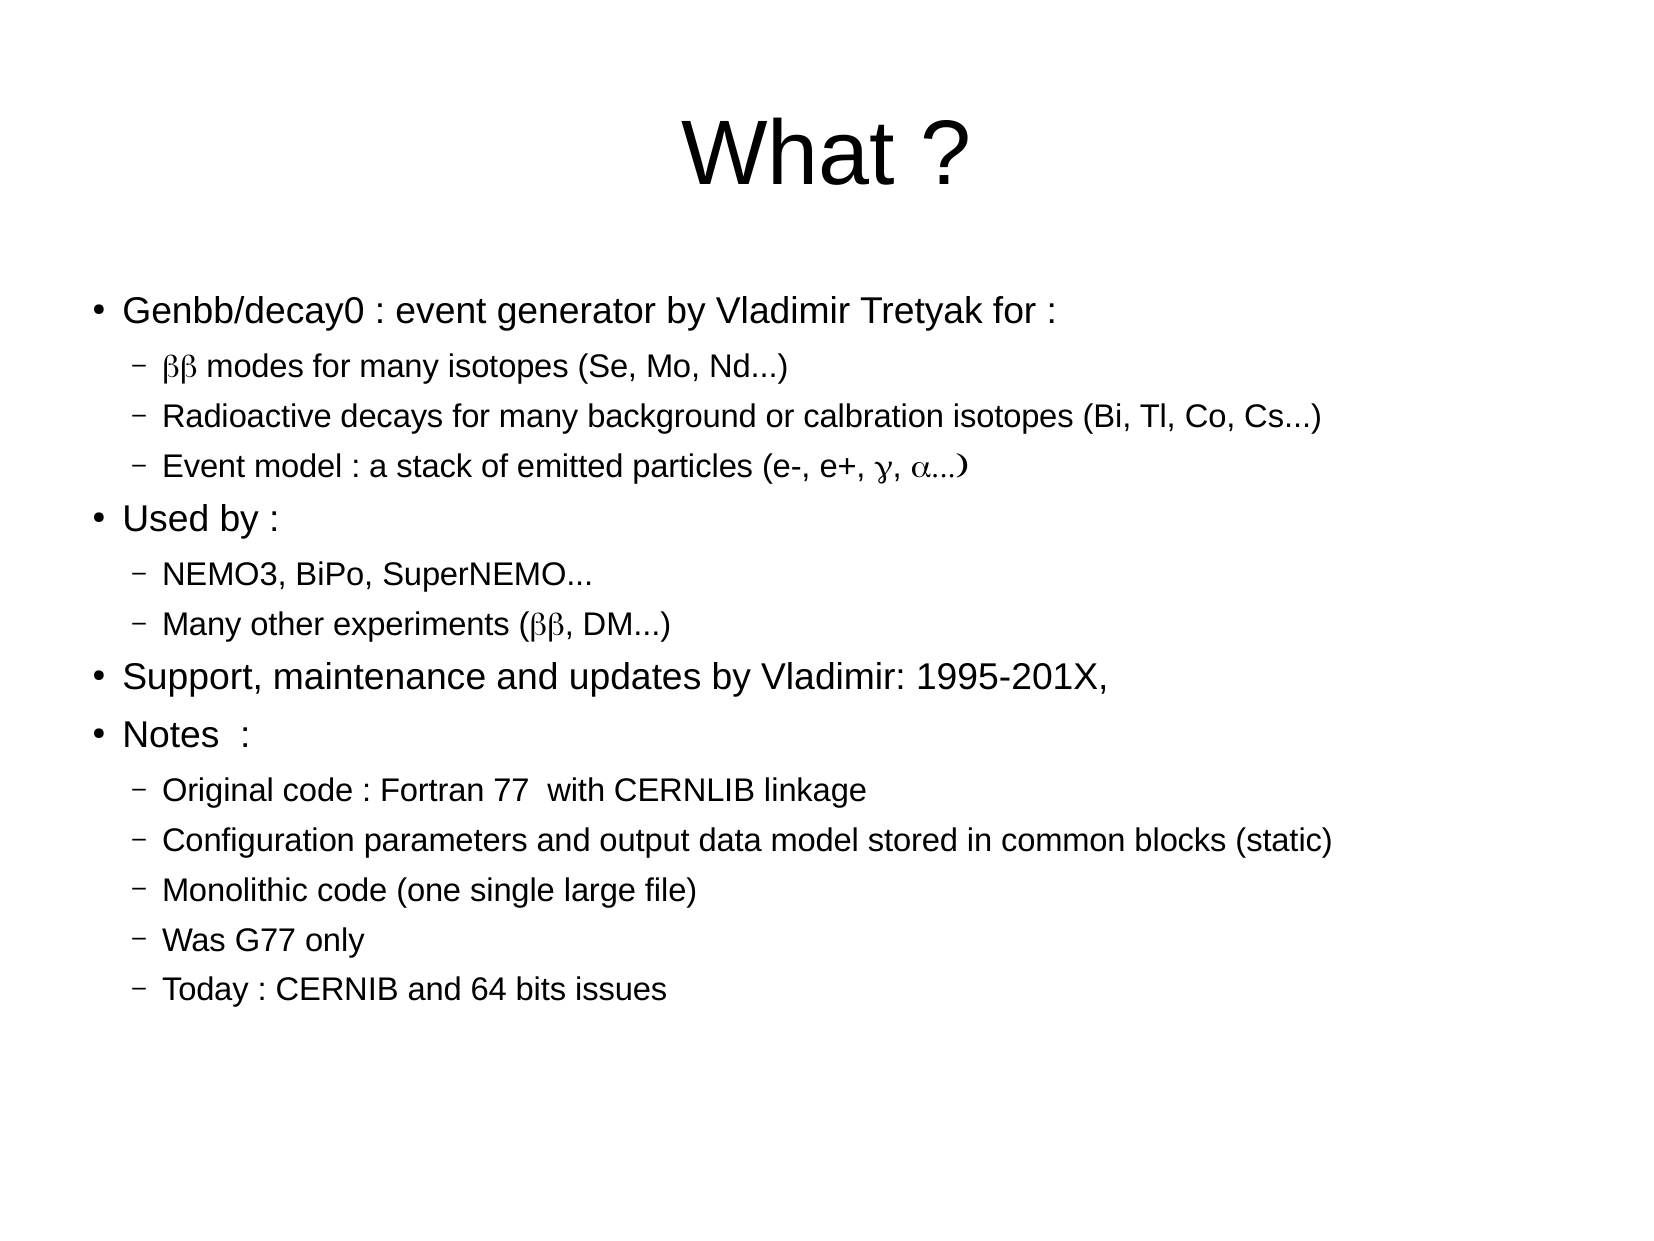

# What ?
Genbb/decay0 : event generator by Vladimir Tretyak for :
bb modes for many isotopes (Se, Mo, Nd...)
Radioactive decays for many background or calbration isotopes (Bi, Tl, Co, Cs...)
Event model : a stack of emitted particles (e-, e+, g, a...)
Used by :
NEMO3, BiPo, SuperNEMO...
Many other experiments (bb, DM...)
Support, maintenance and updates by Vladimir: 1995-201X,
Notes  :
Original code : Fortran 77 with CERNLIB linkage
Configuration parameters and output data model stored in common blocks (static)
Monolithic code (one single large file)
Was G77 only
Today : CERNIB and 64 bits issues